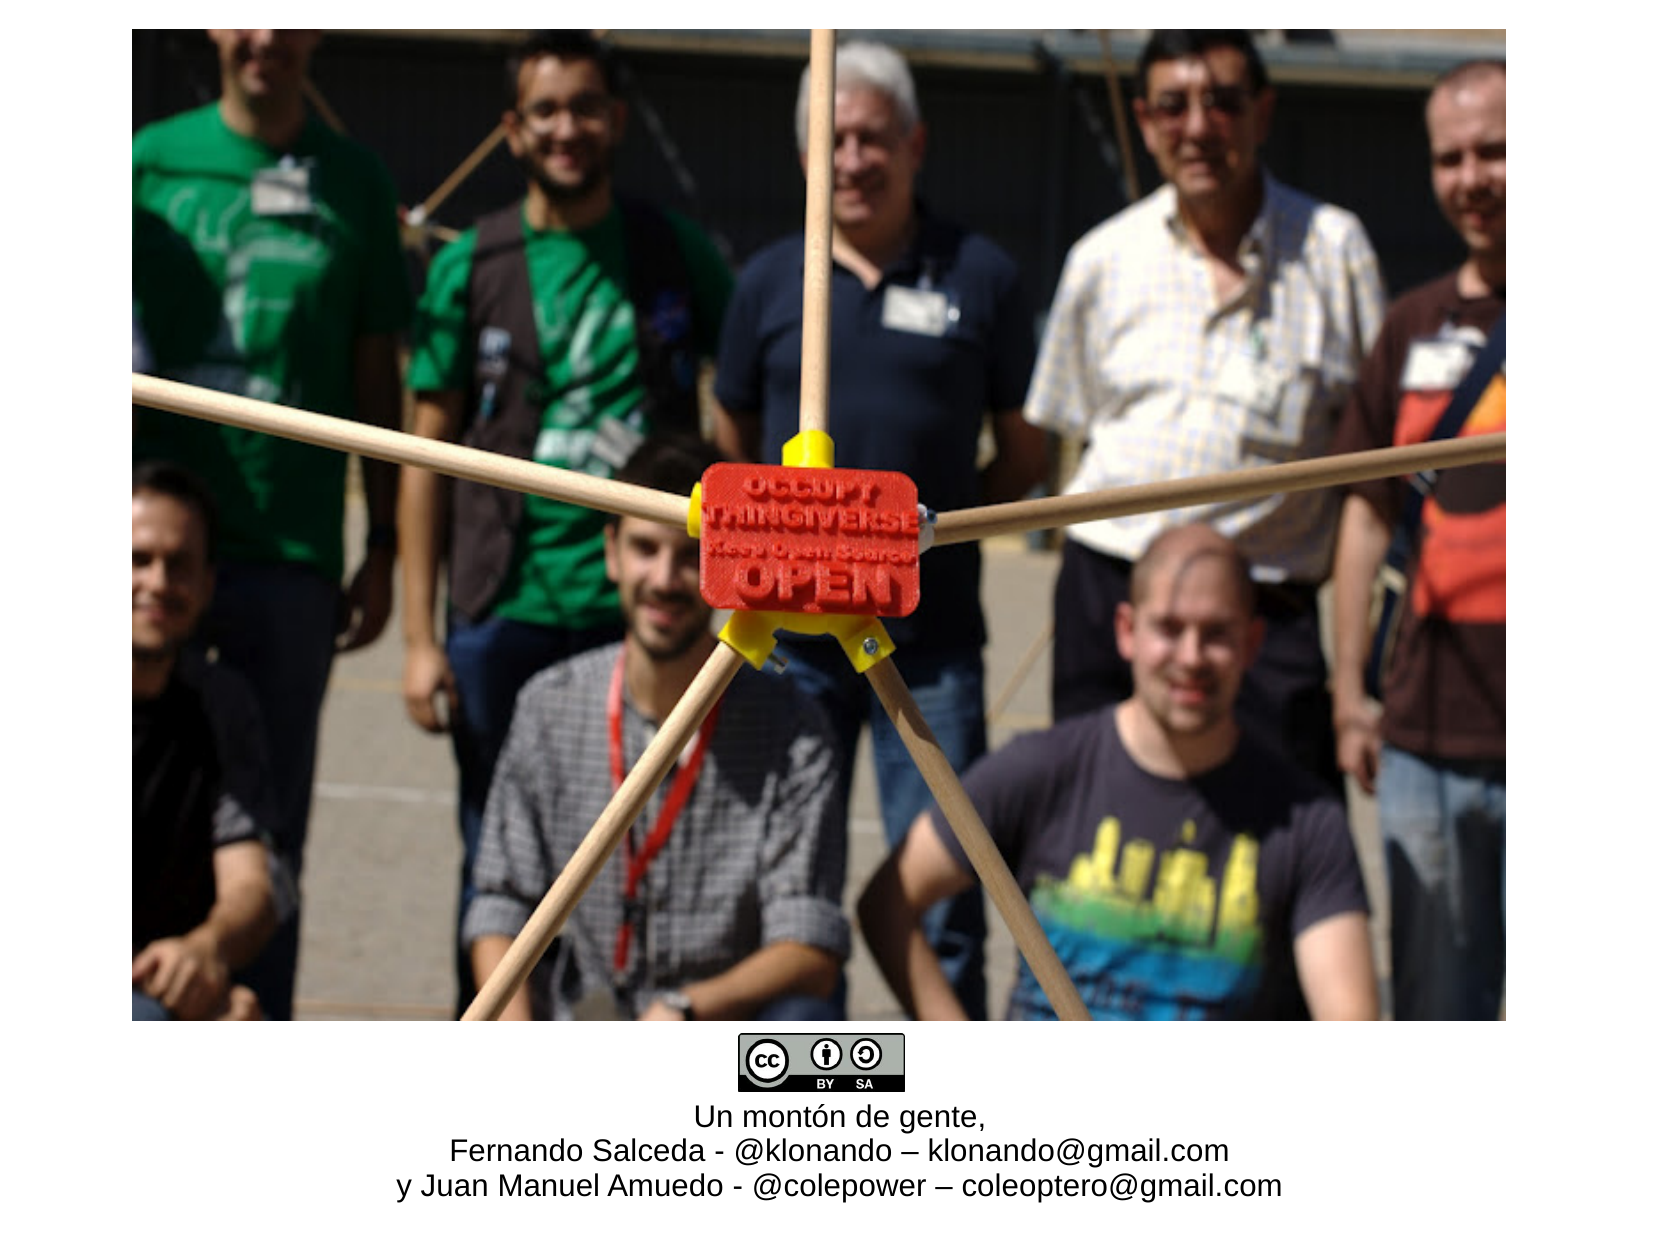

# El proyecto CLONE WARS
En esta última semana...
Reto Domo.
http://www.thingiverse.com/thing:8985
(EFFALO)
Un montón de gente,
Fernando Salceda - @klonando – klonando@gmail.com
y Juan Manuel Amuedo - @colepower – coleoptero@gmail.com